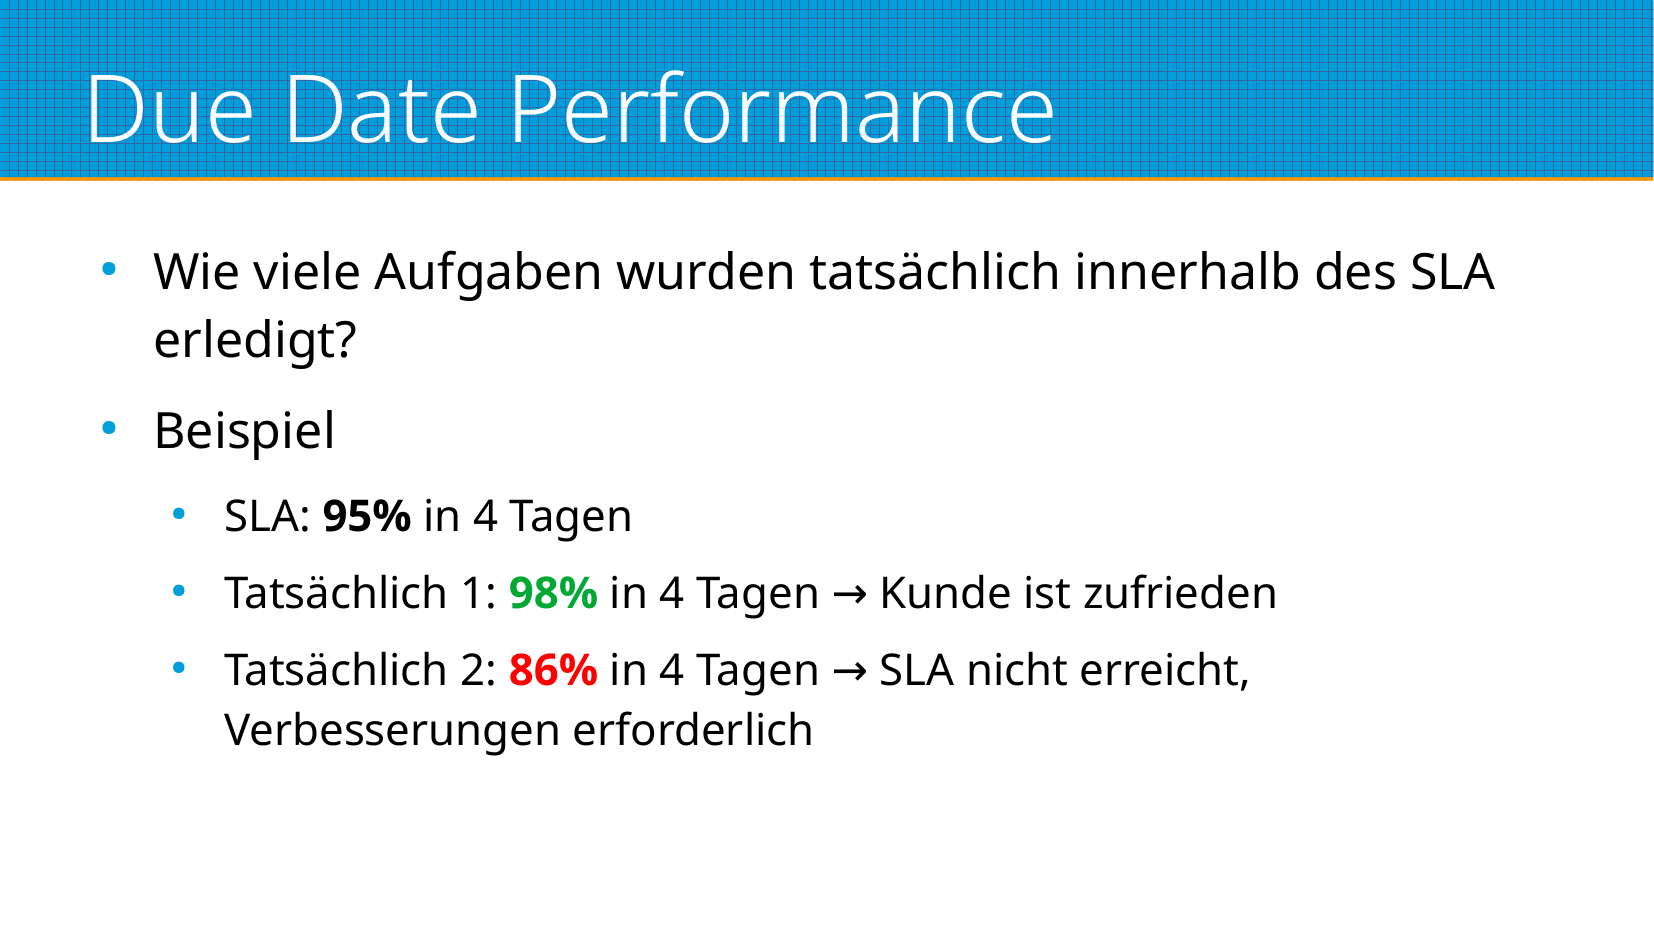

# Due Date Performance
Wie viele Aufgaben wurden tatsächlich innerhalb des SLA erledigt?
Beispiel
SLA: 95% in 4 Tagen
Tatsächlich 1: 98% in 4 Tagen → Kunde ist zufrieden
Tatsächlich 2: 86% in 4 Tagen → SLA nicht erreicht, Verbesserungen erforderlich